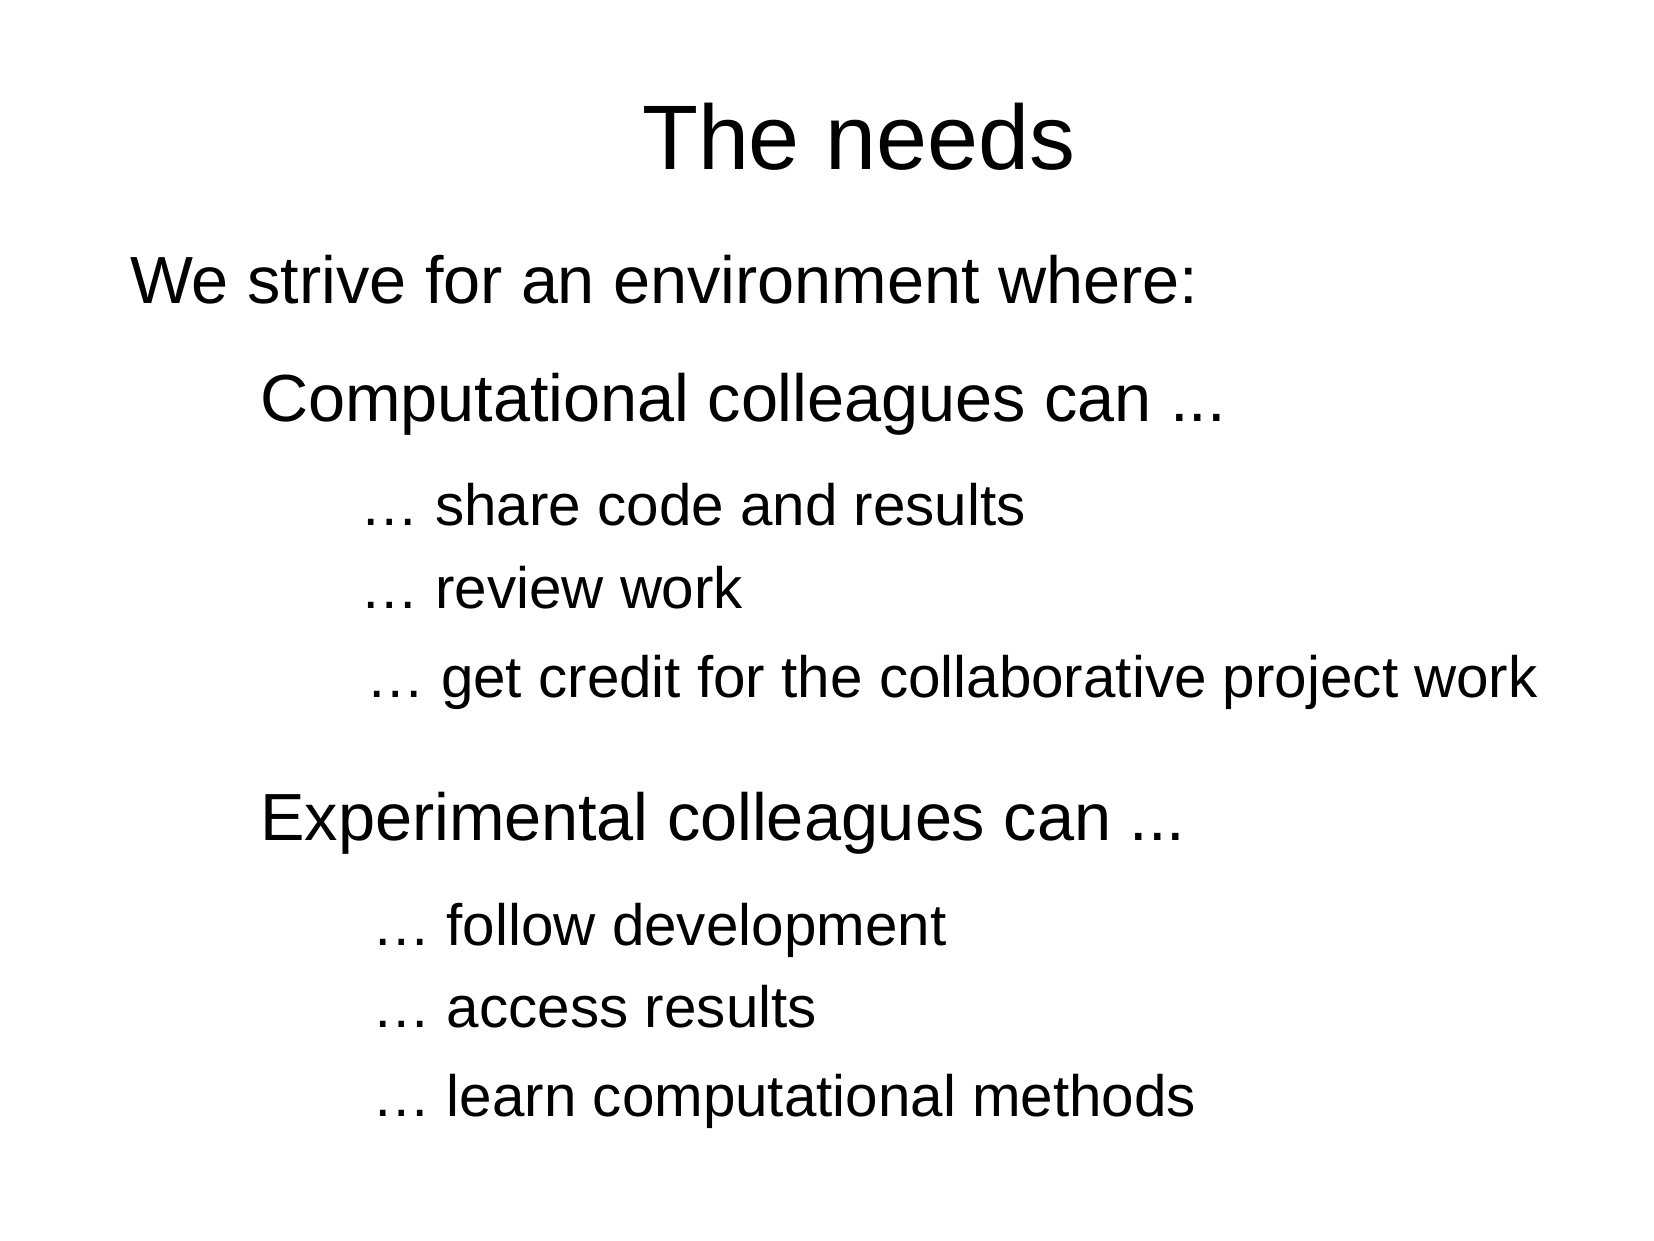

The needs
We strive for an environment where:
Computational colleagues can ...
… share code and results
… review work
… get credit for the collaborative project work
Experimental colleagues can ...
… follow development
… access results
… learn computational methods